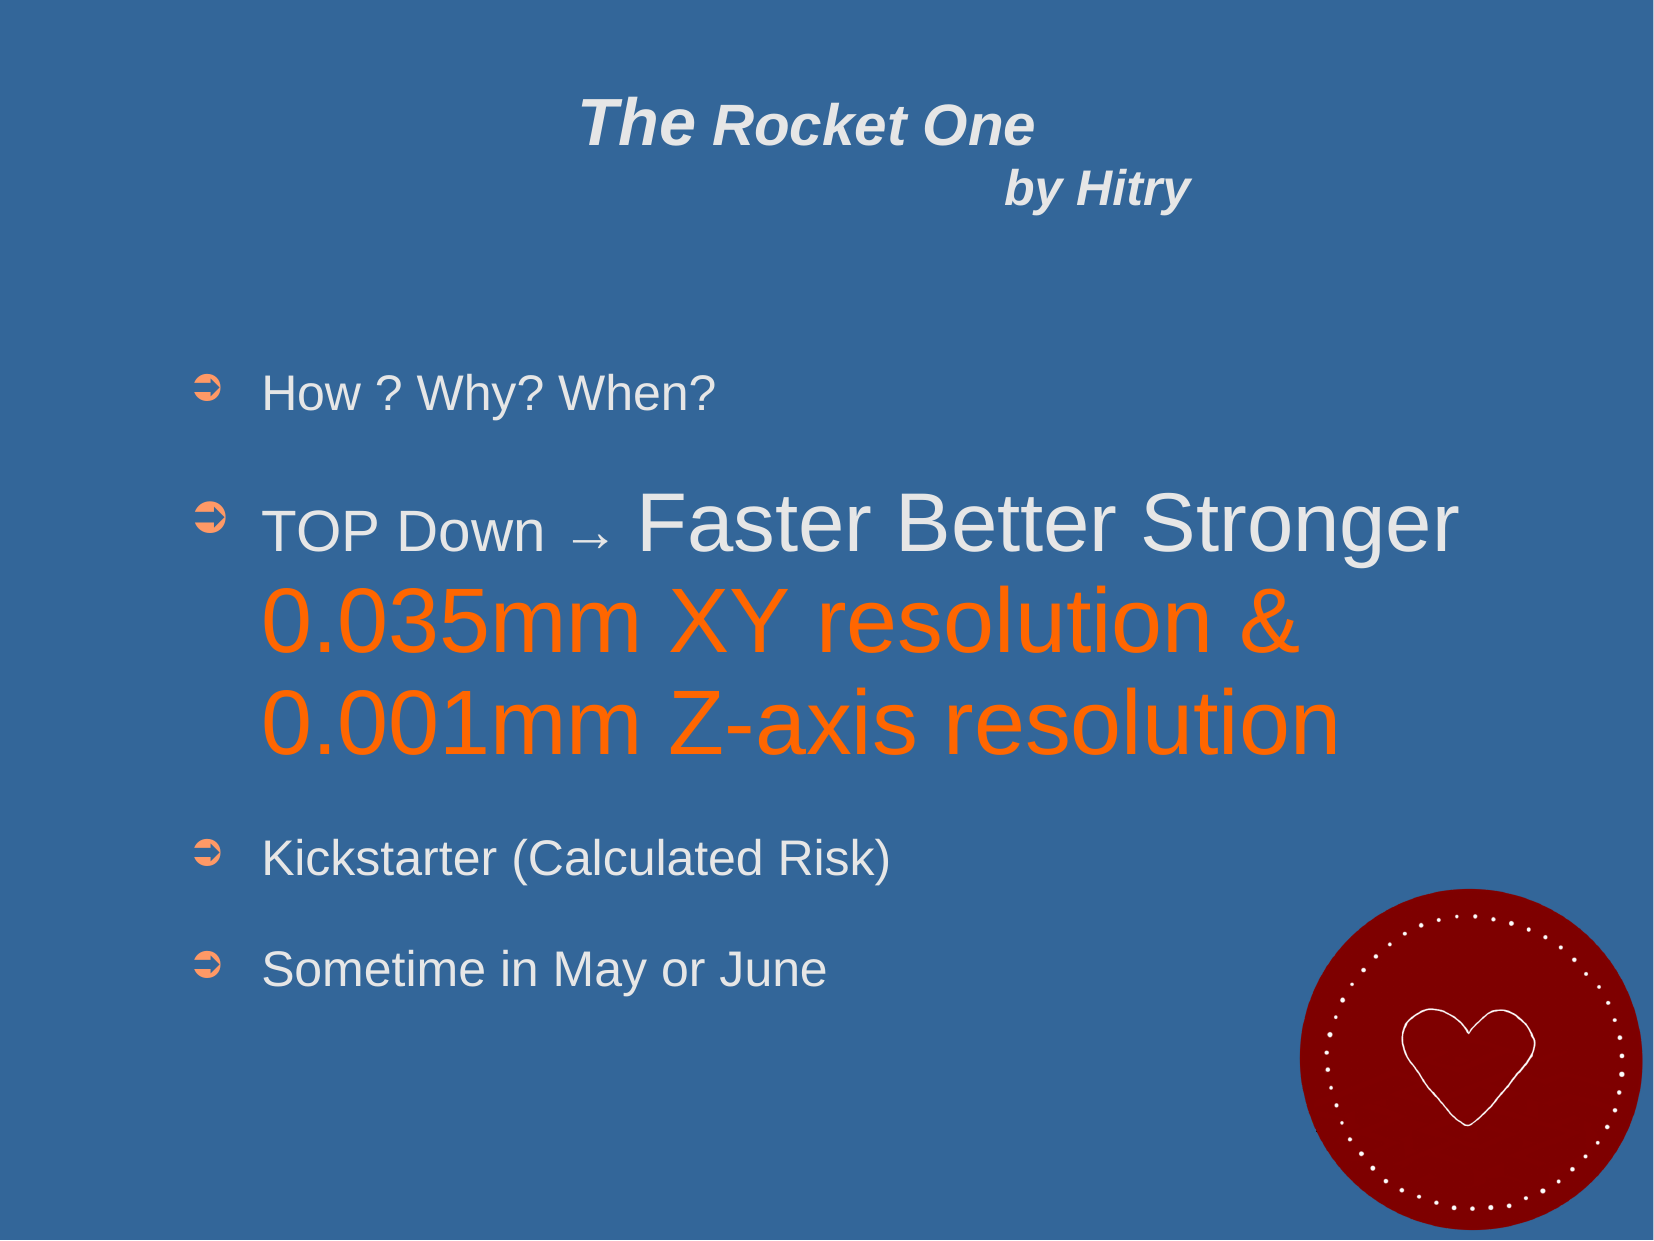

# The Rocket One 🚀 by Hitry
How ? Why? When?
TOP Down → Faster Better Stronger
0.035mm XY resolution & 0.001mm Z-axis resolution
Kickstarter (Calculated Risk)
Sometime in May or June